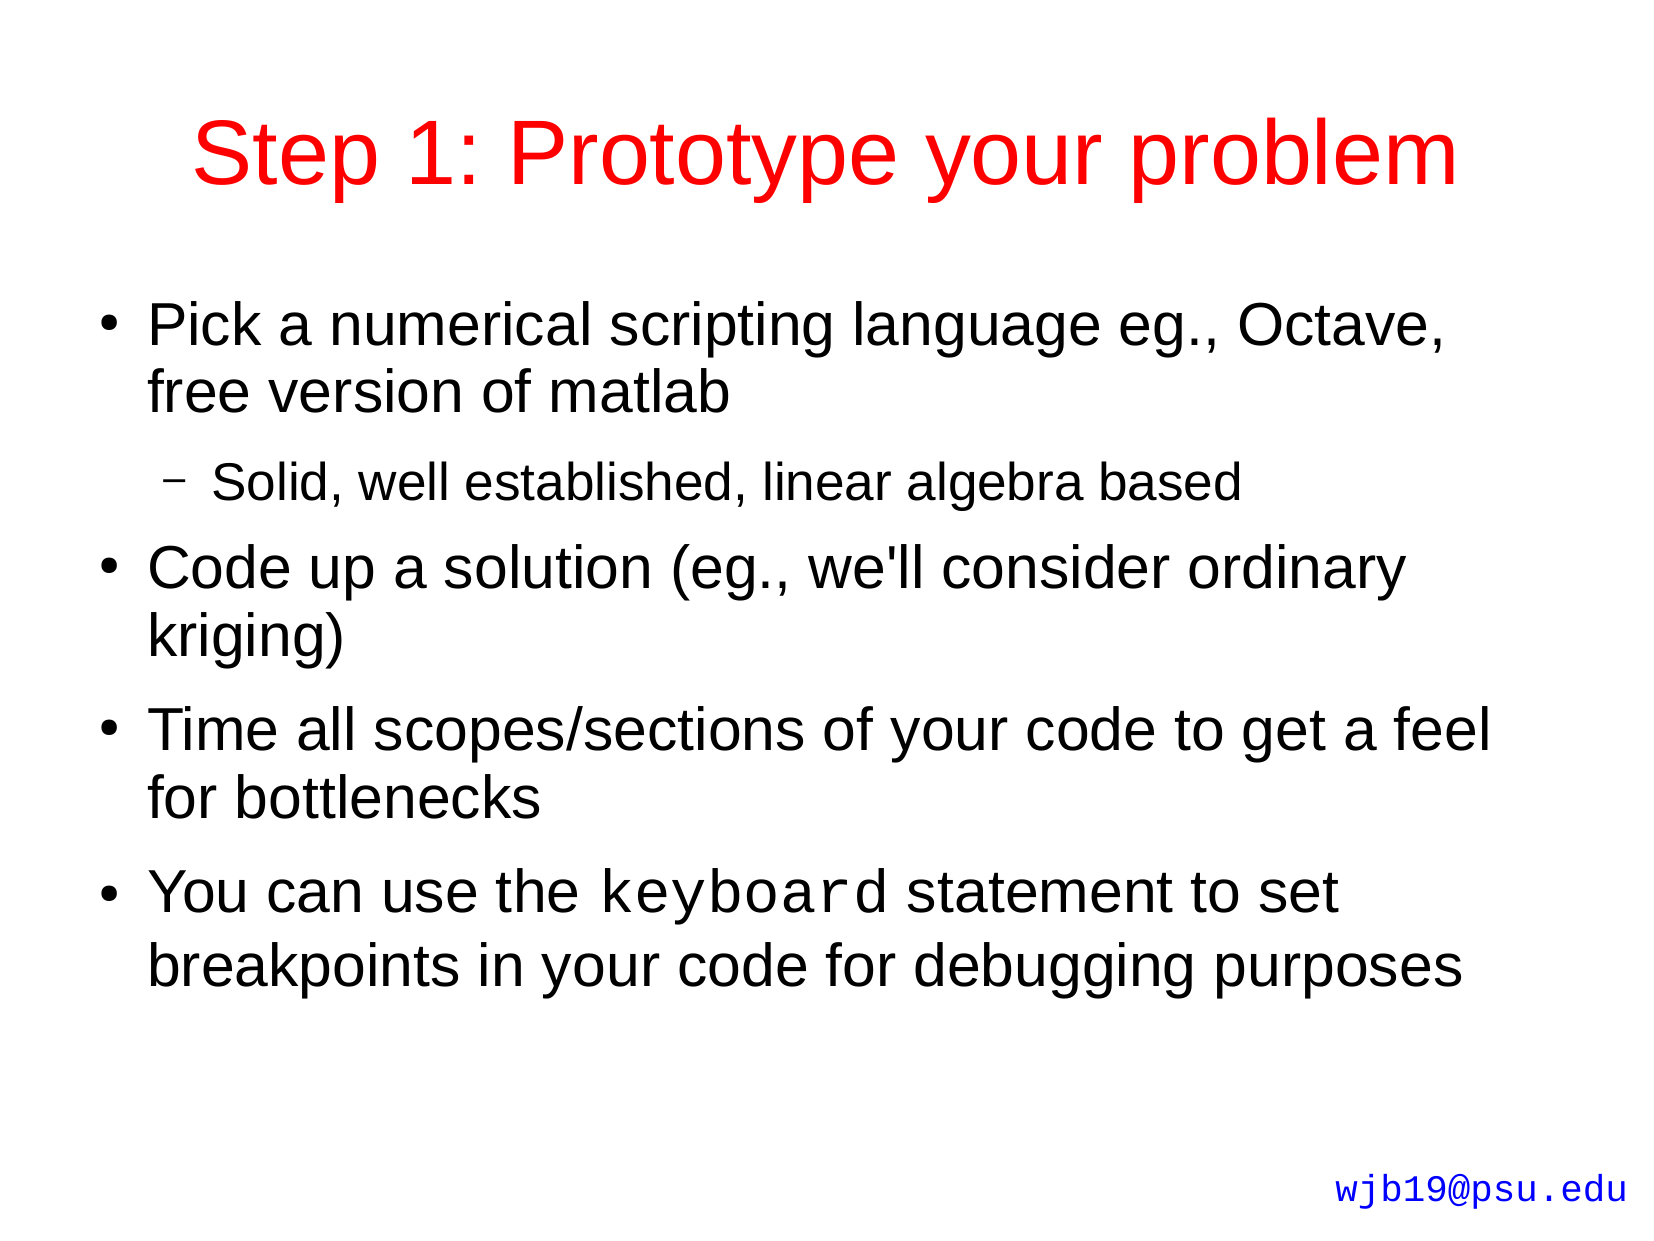

# Step 1: Prototype your problem
Pick a numerical scripting language eg., Octave, free version of matlab
Solid, well established, linear algebra based
Code up a solution (eg., we'll consider ordinary kriging)
Time all scopes/sections of your code to get a feel for bottlenecks
You can use the keyboard statement to set breakpoints in your code for debugging purposes
wjb19@psu.edu